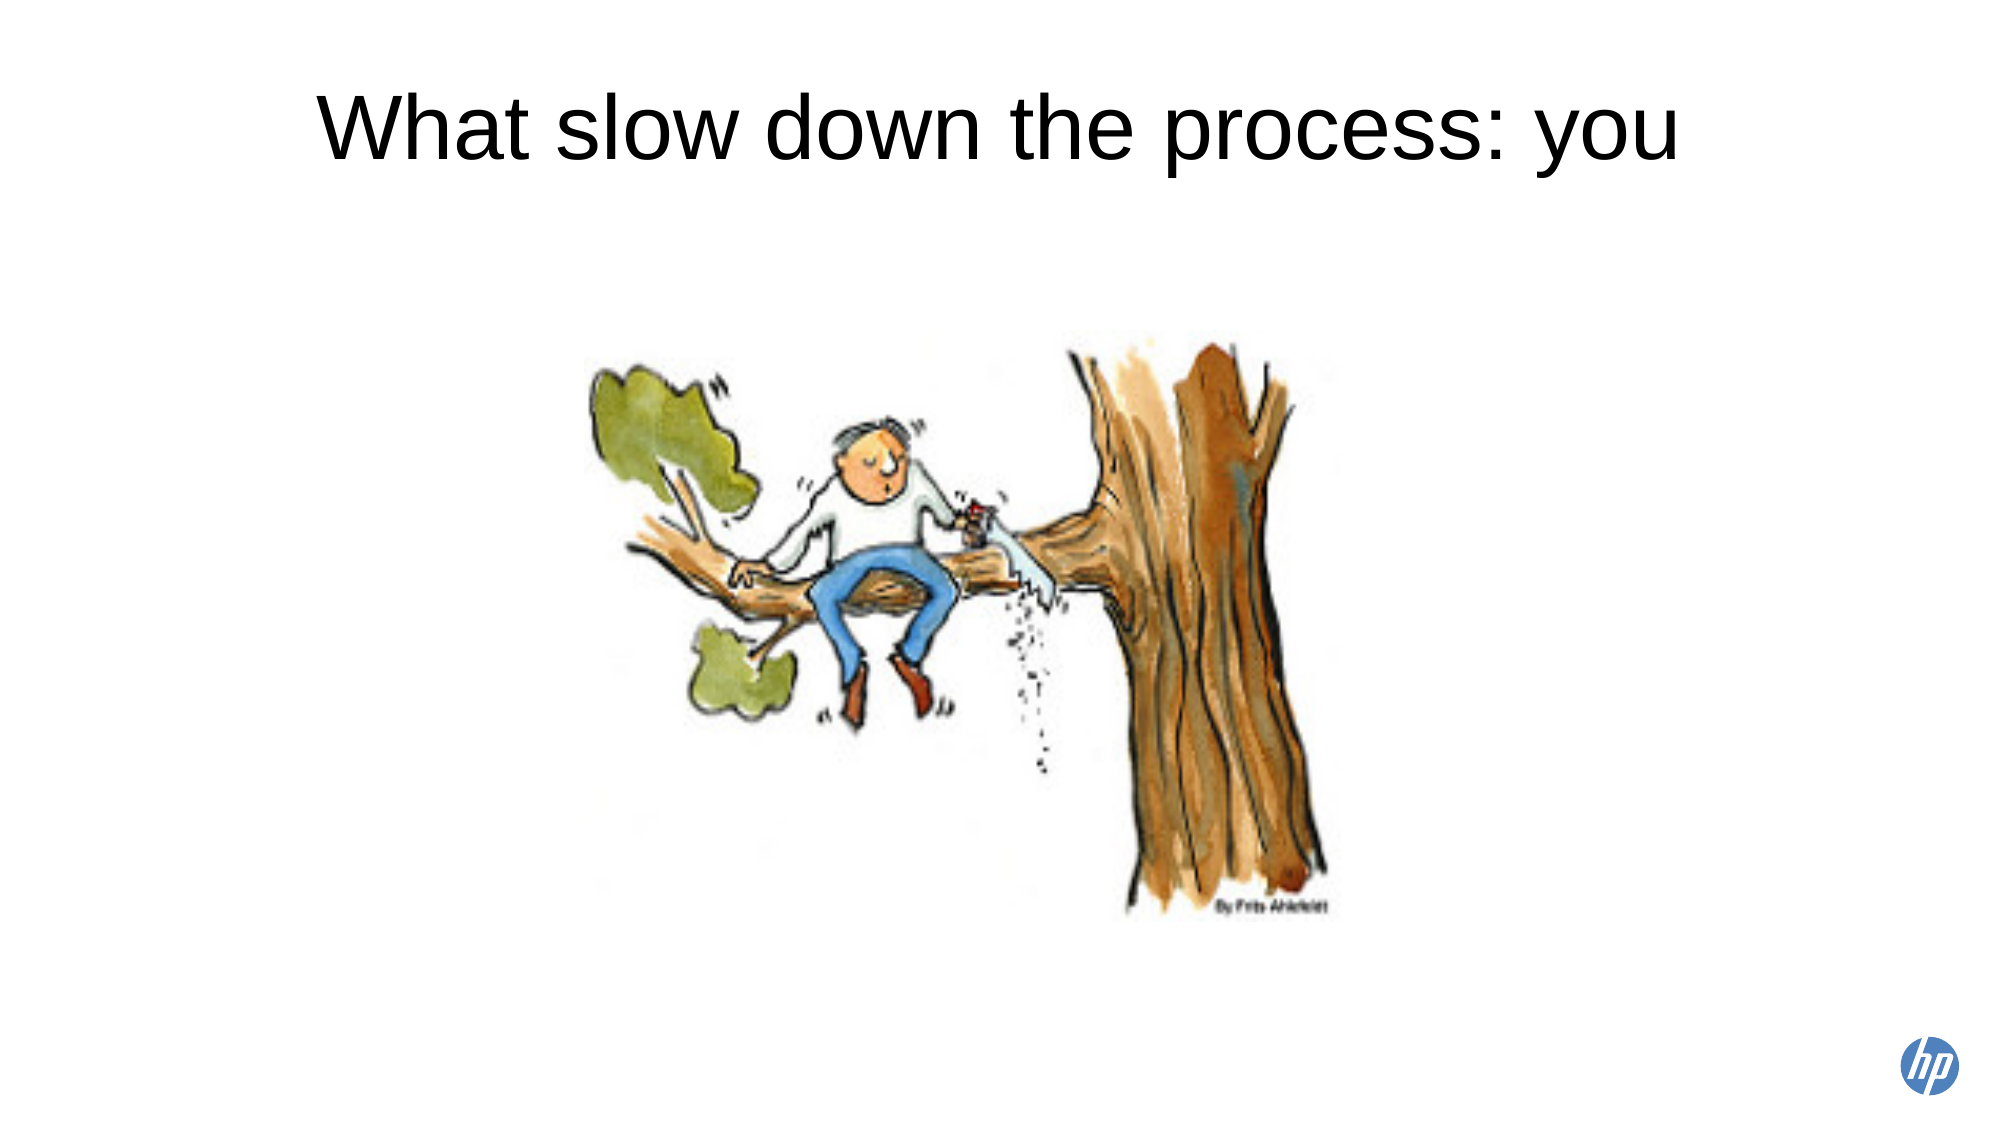

# What slow down the process: you